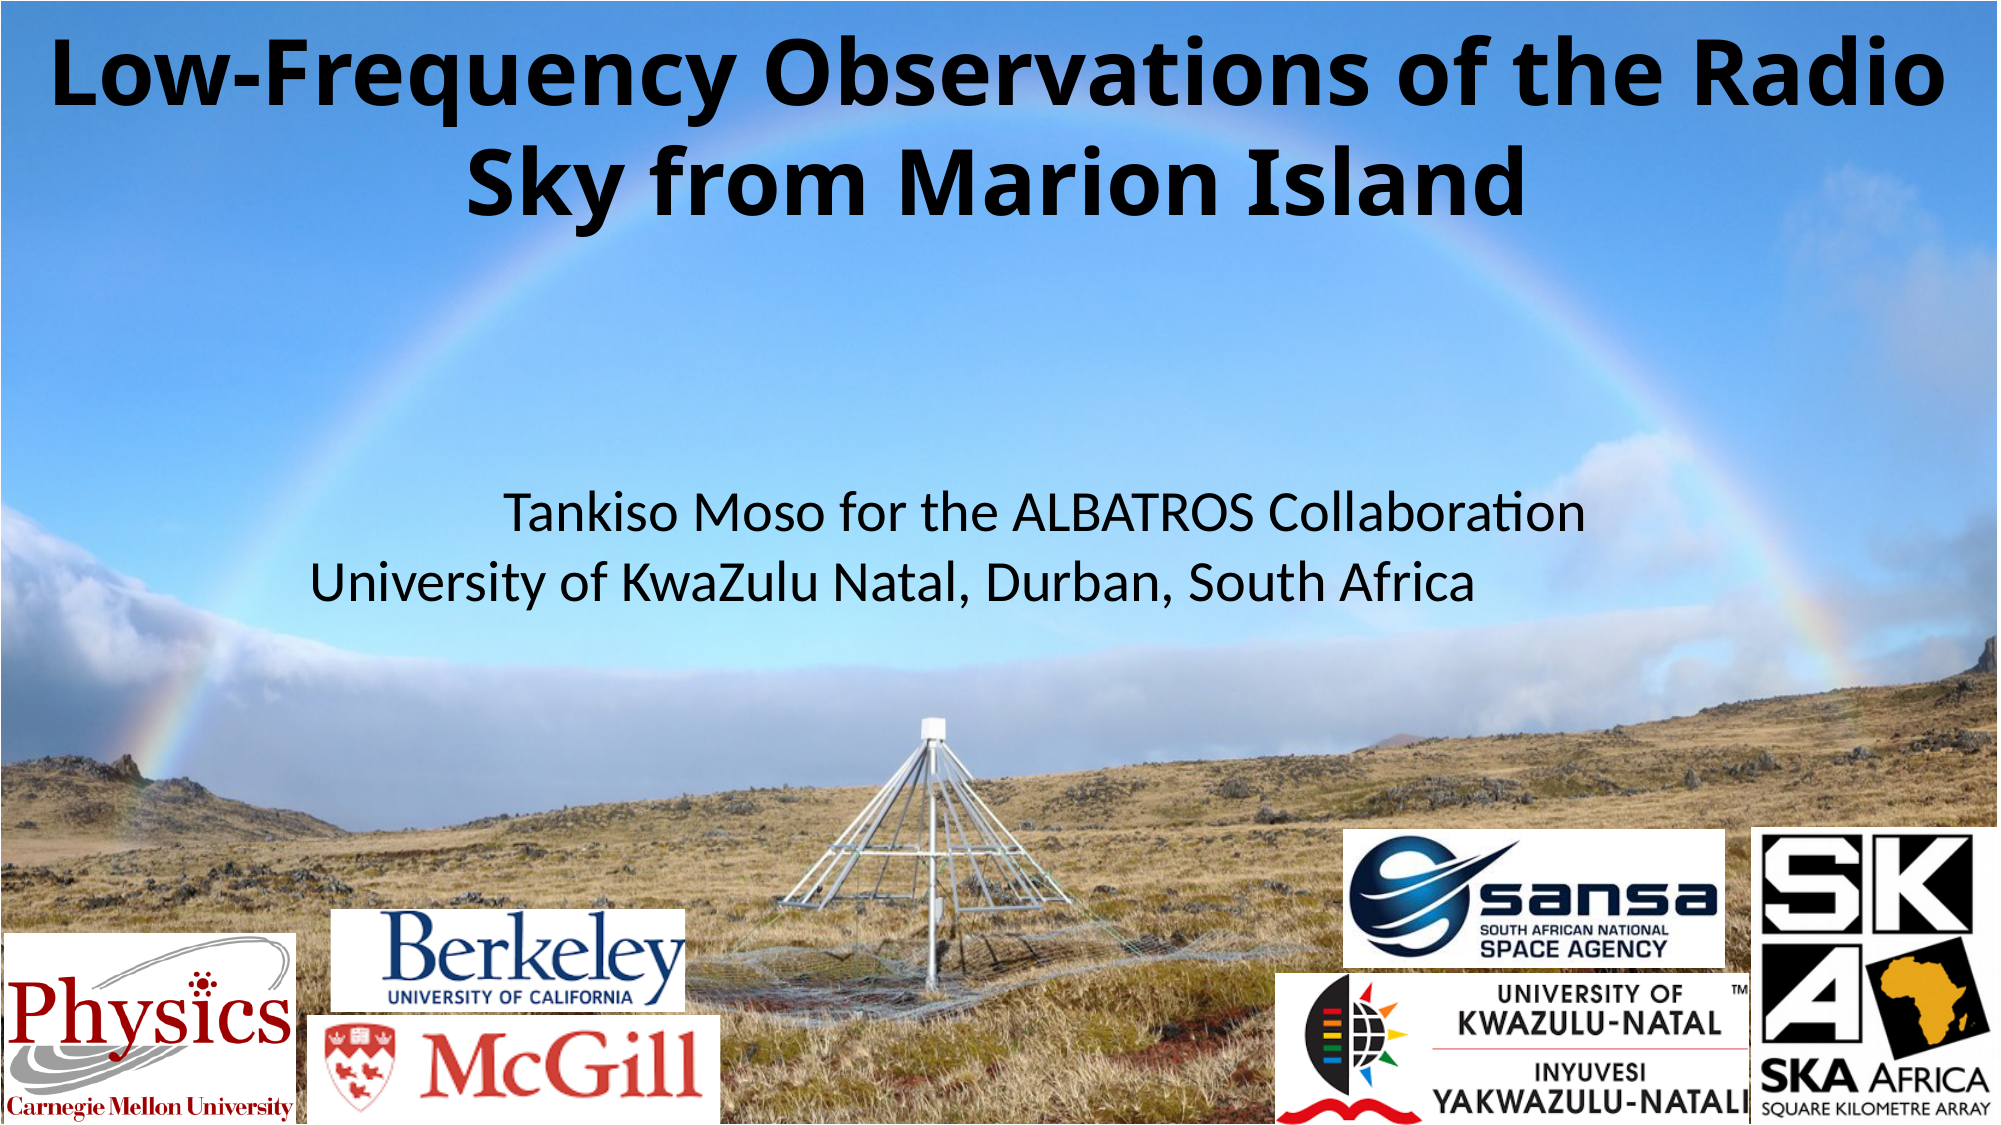

Low-Frequency Observations of the Radio Sky from Marion Island
Tankiso Moso for the ALBATROS Collaboration
University of KwaZulu Natal, Durban, South Africa